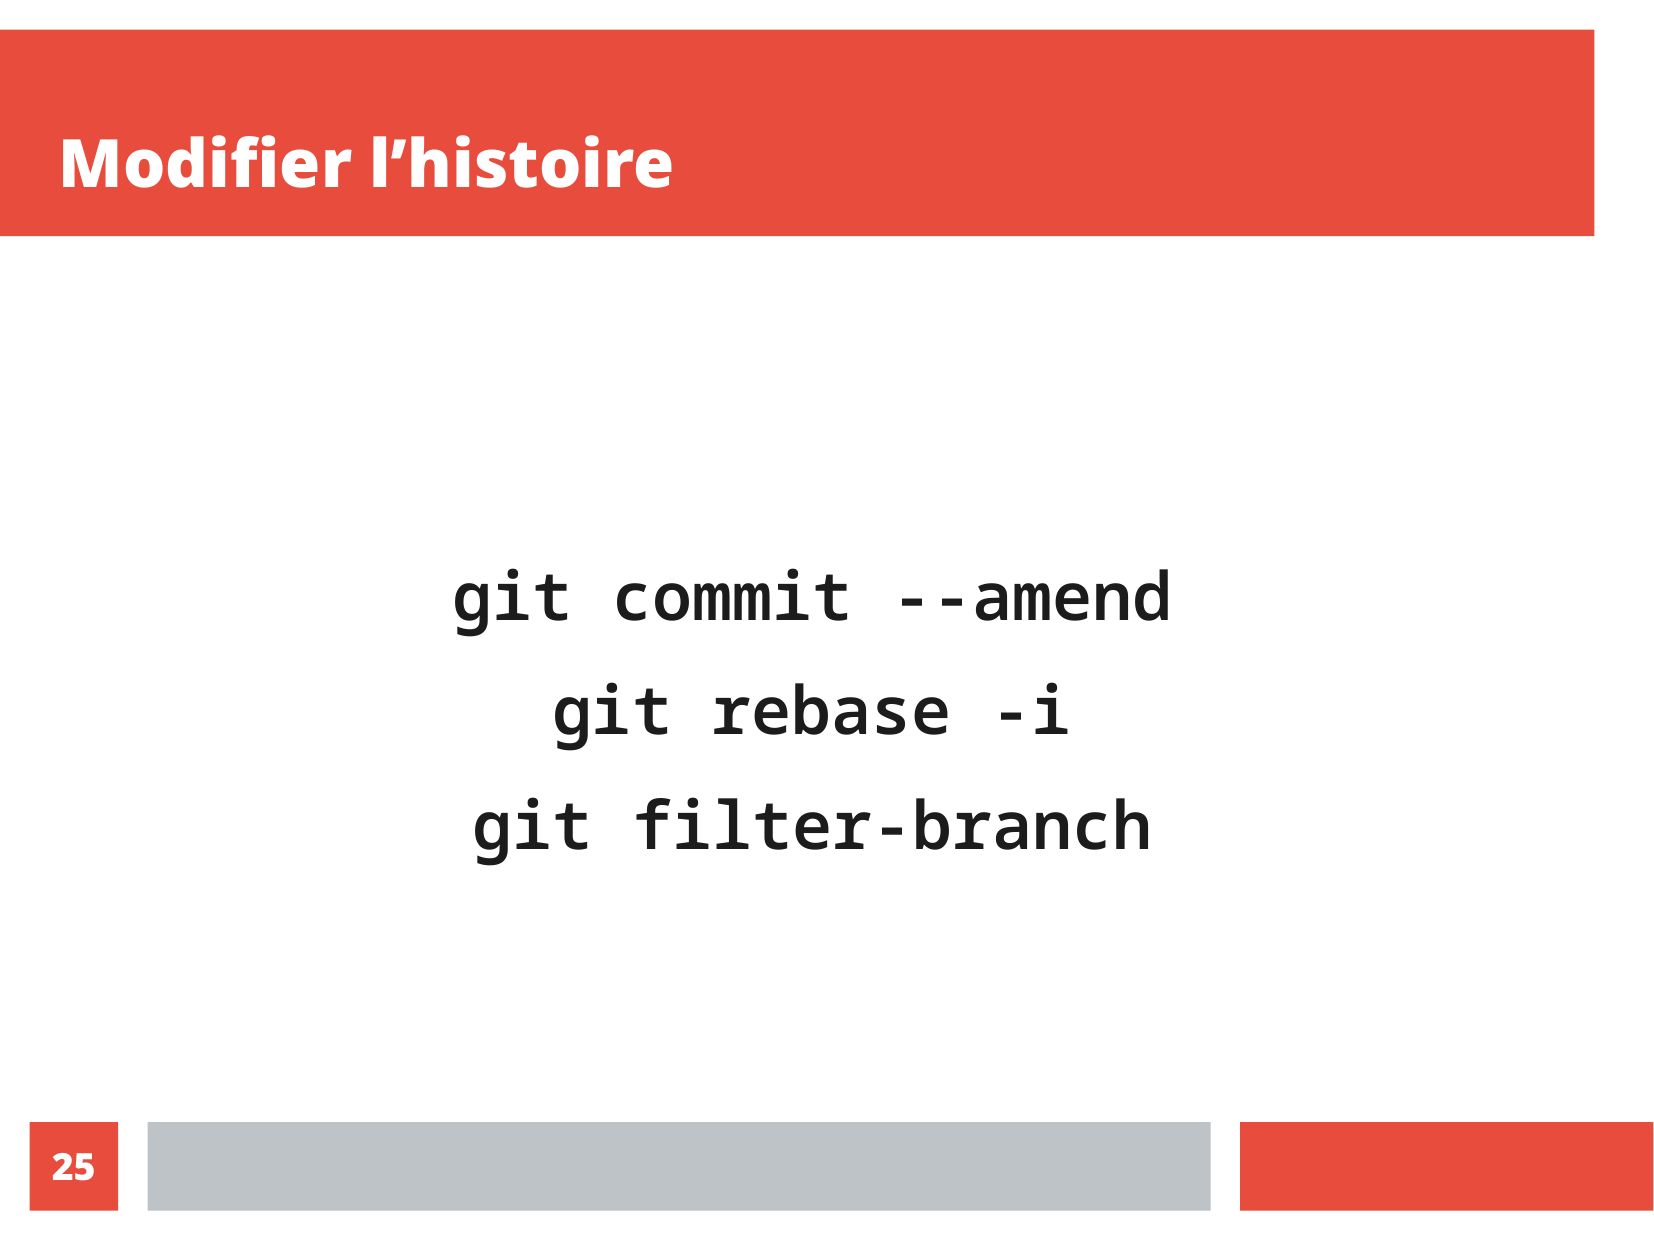

# Modifier l’histoire
git commit --amend
git rebase -i
git filter-branch
25